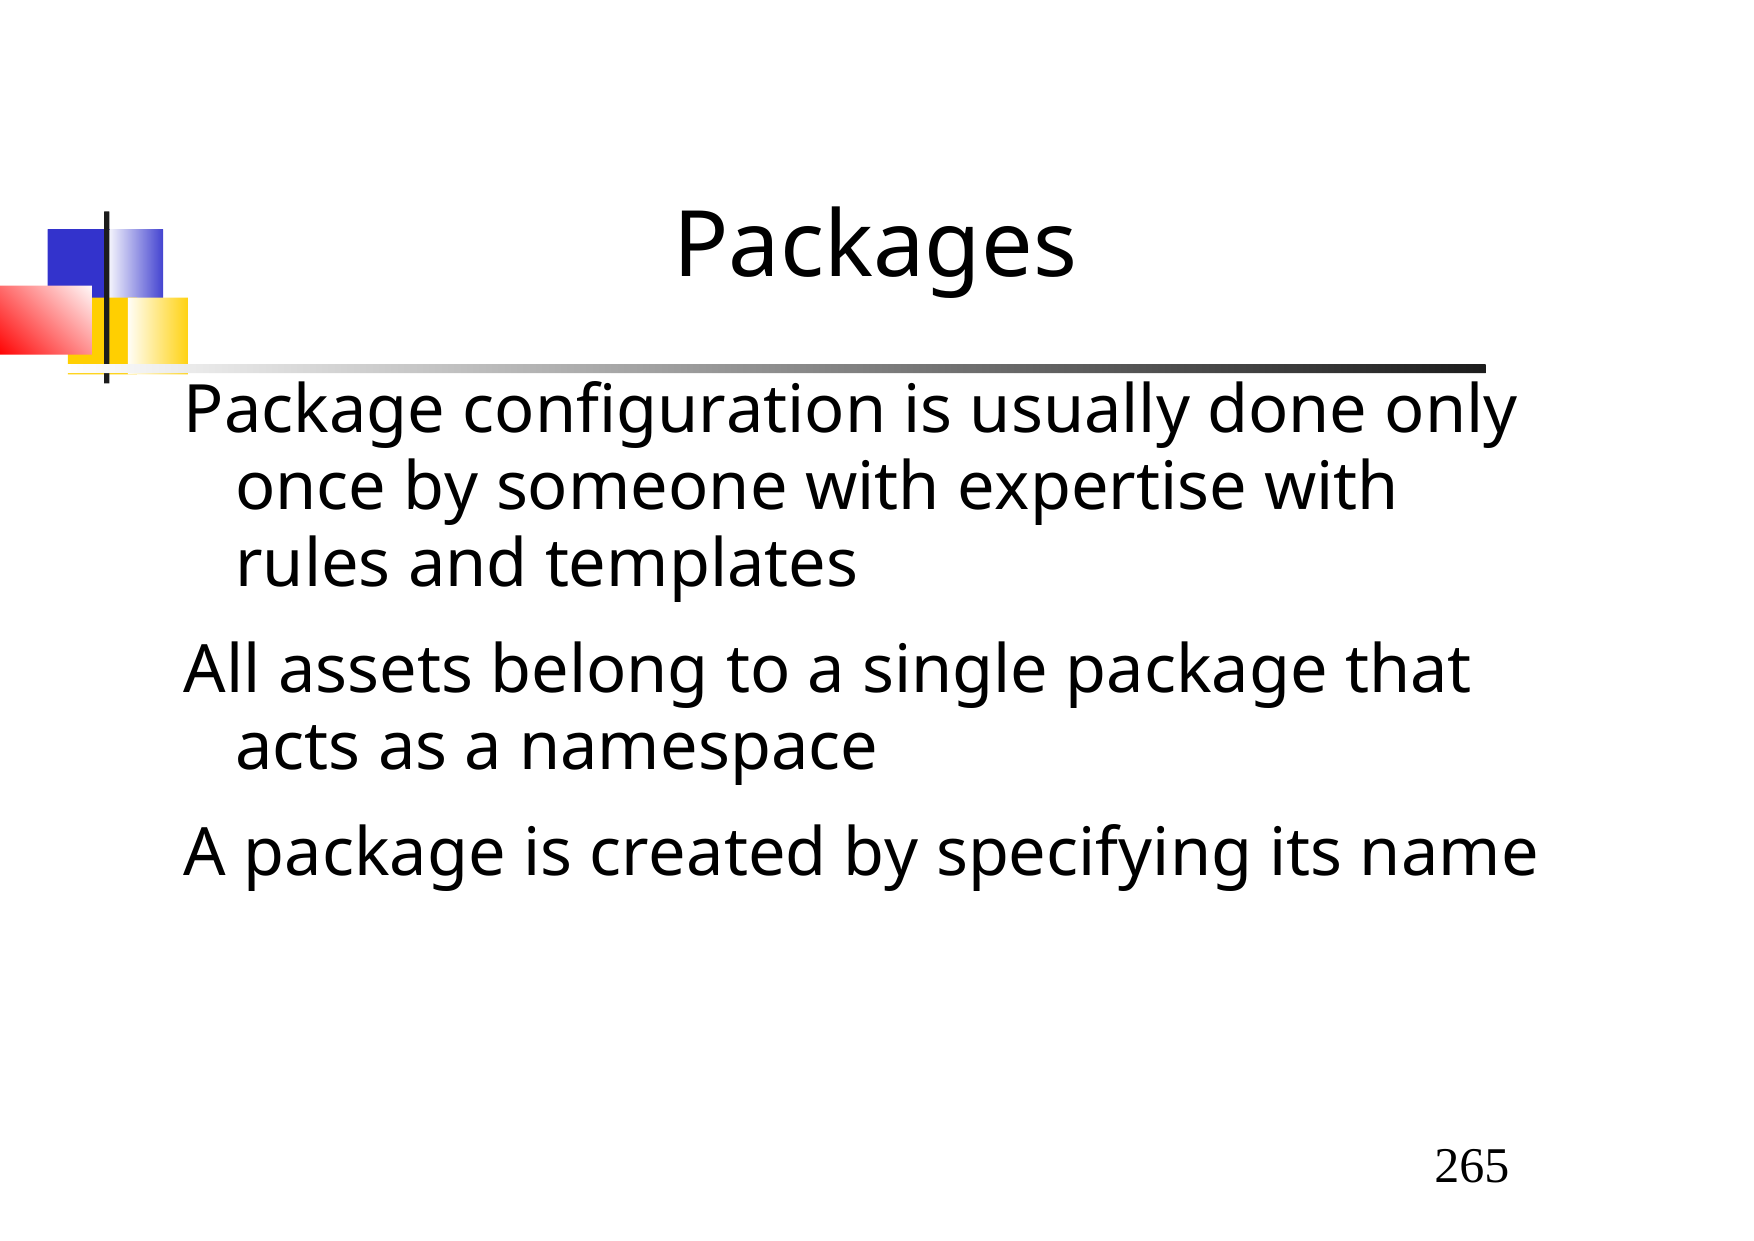

# Packages
Package configuration is usually done only once by someone with expertise with rules and templates
All assets belong to a single package that acts as a namespace
A package is created by specifying its name